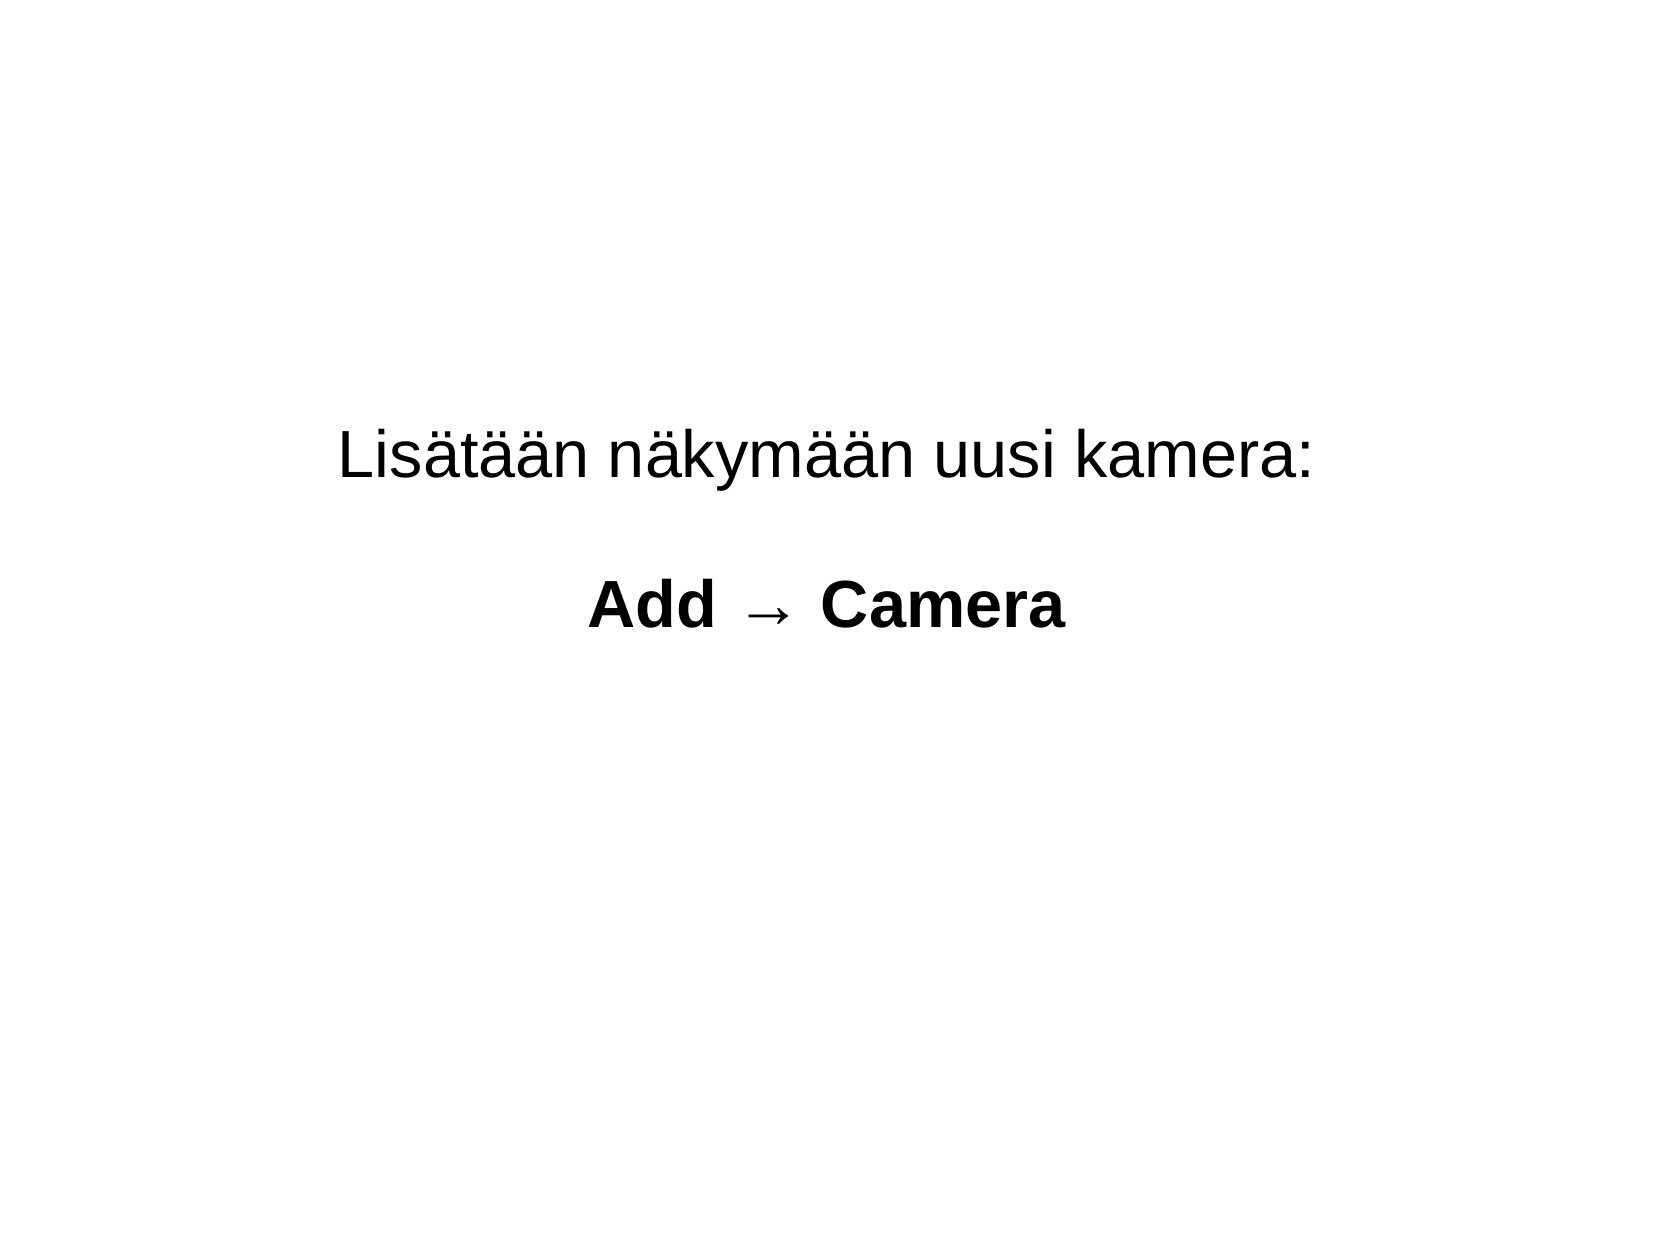

# Lisätään näkymään uusi kamera:
Add → Camera